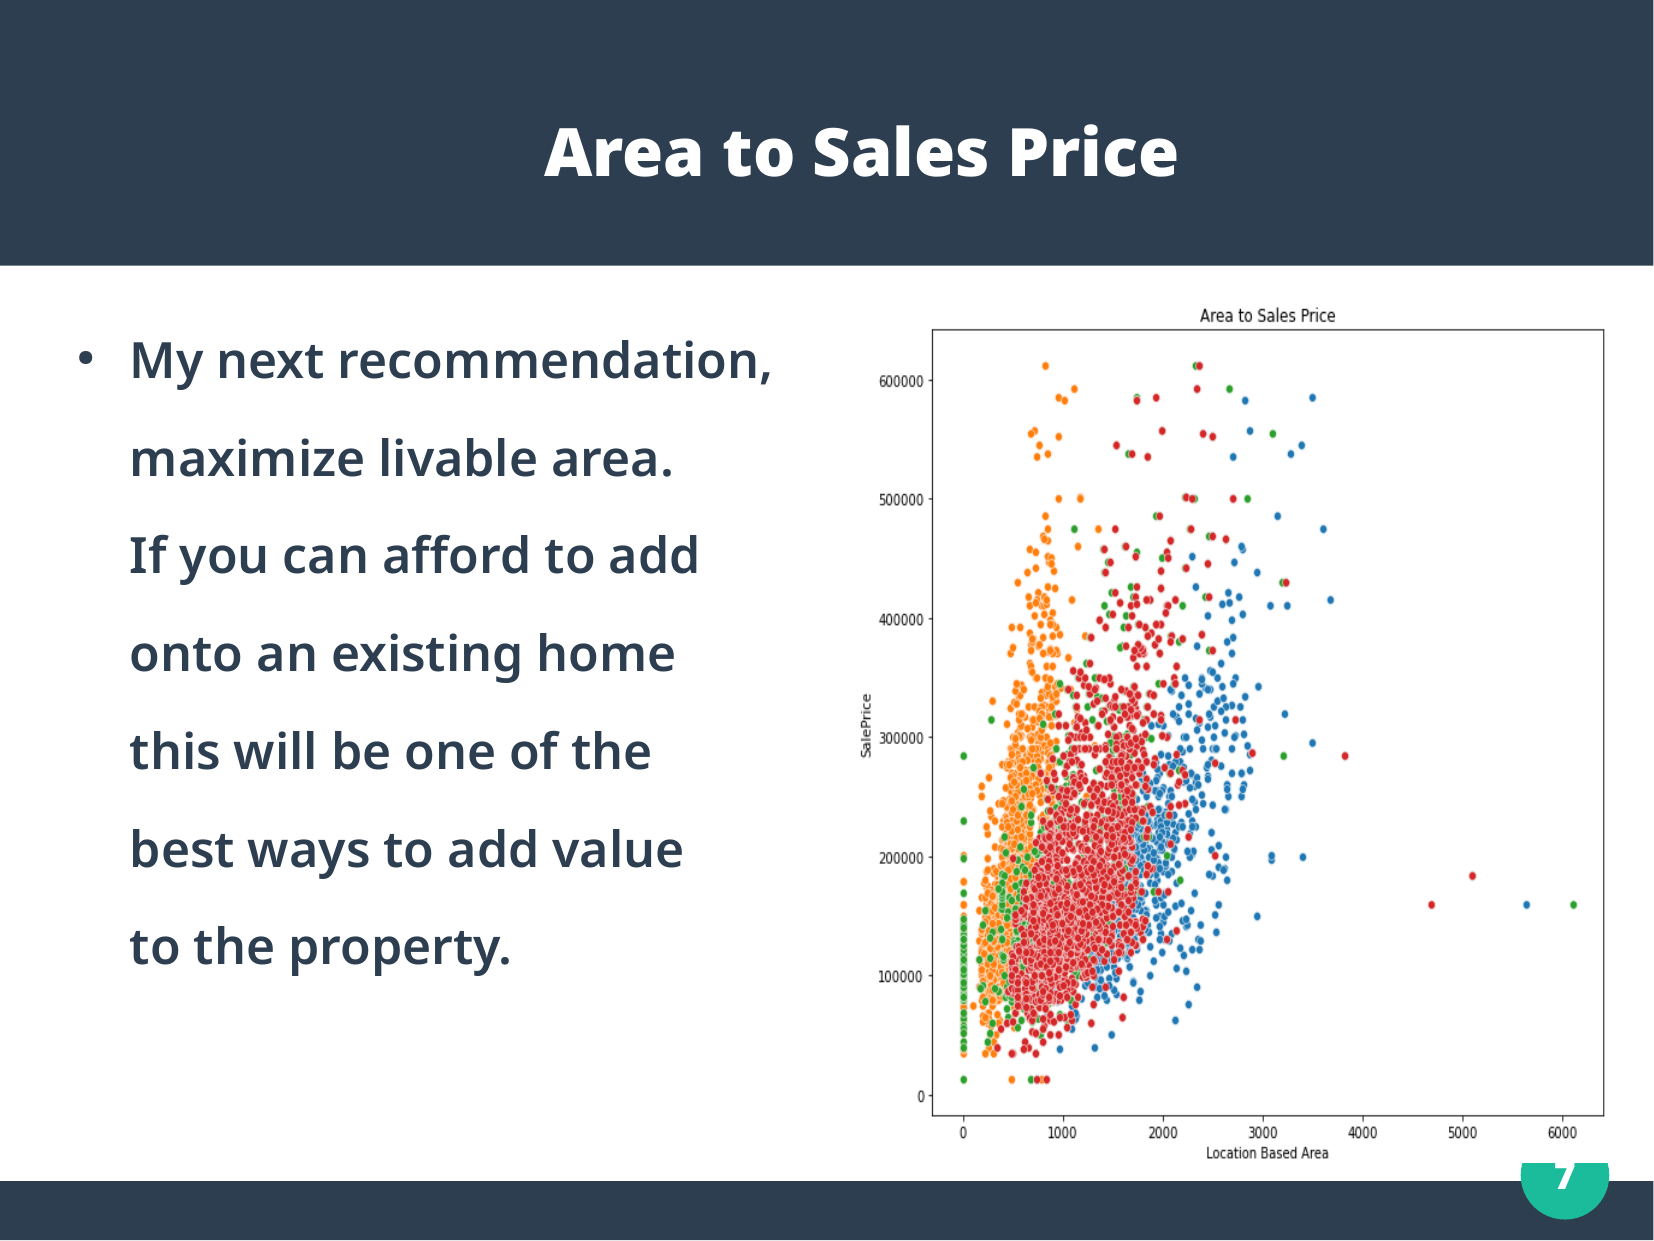

# Area to Sales Price
My next recommendation,
maximize livable area.
If you can afford to add
onto an existing home
this will be one of the
best ways to add value
to the property.
7